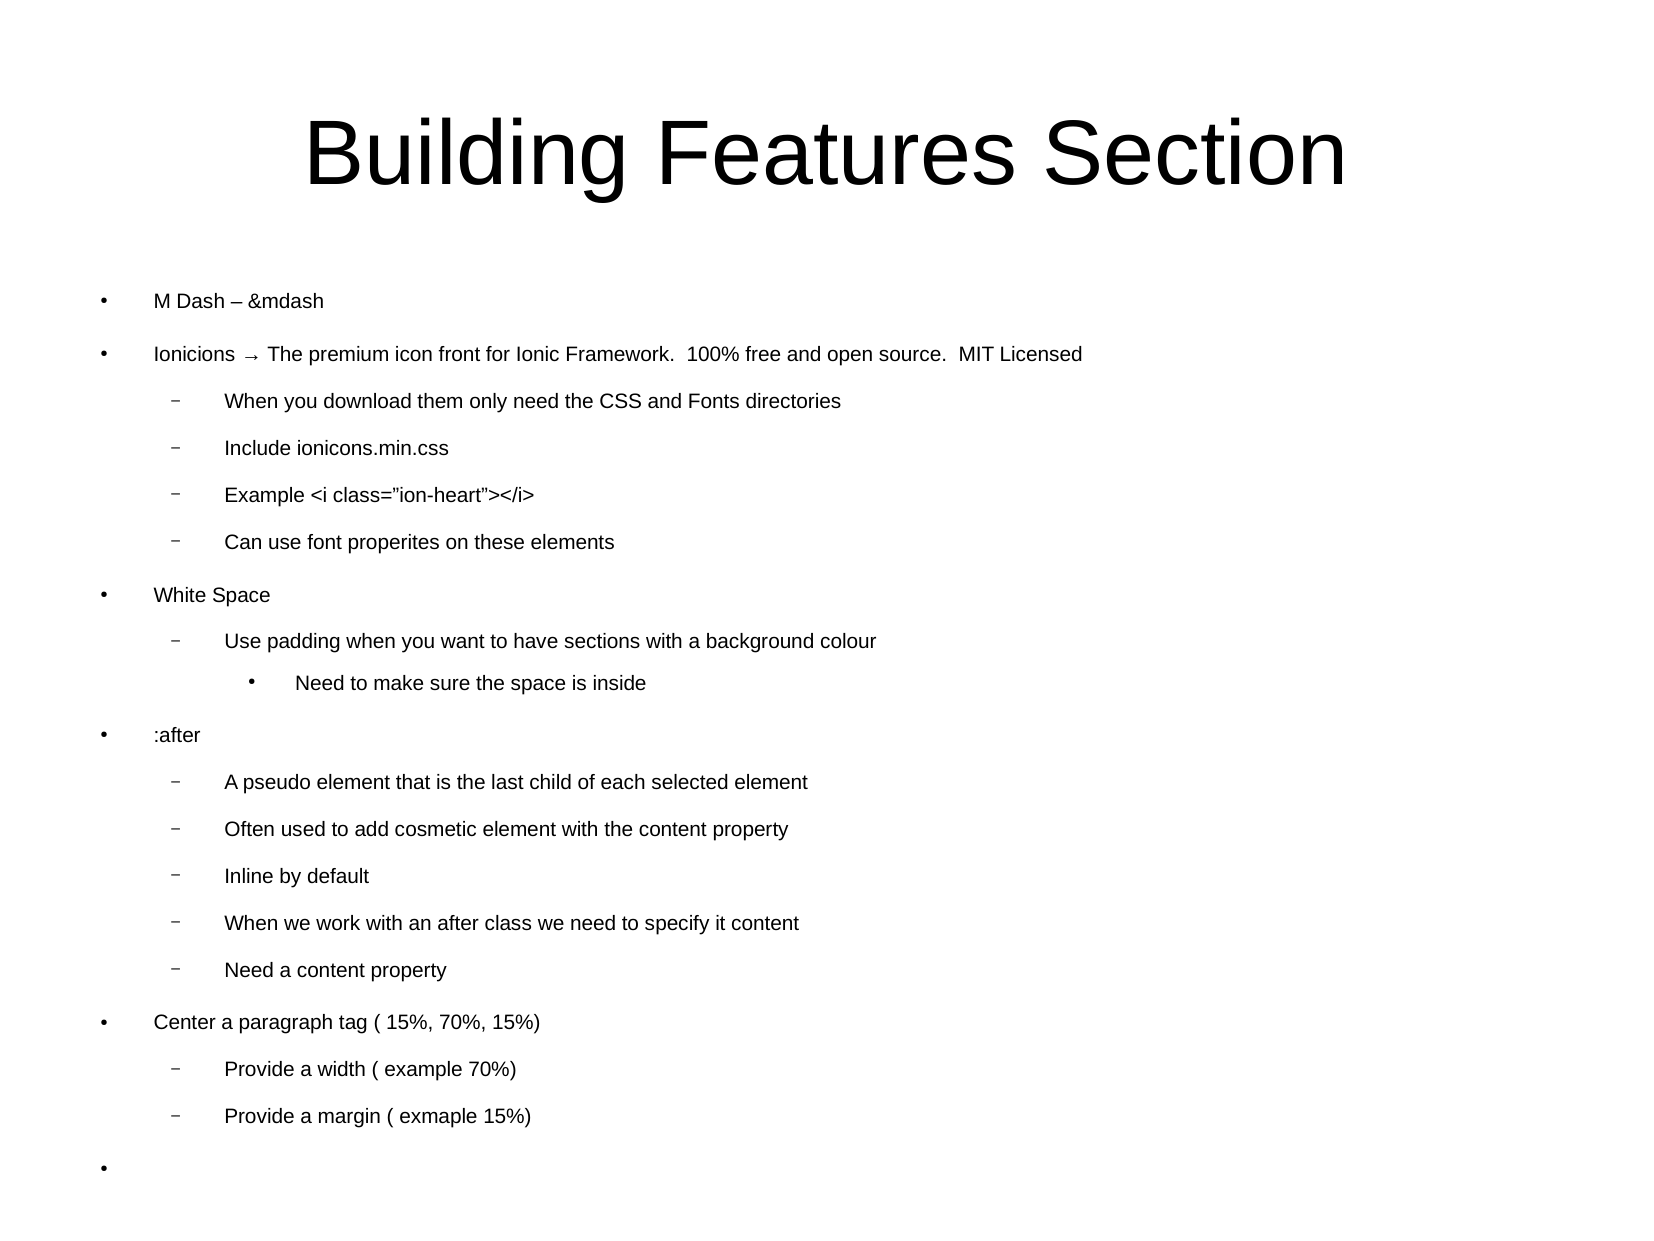

# Building Features Section
M Dash – &mdash
Ionicions → The premium icon front for Ionic Framework. 100% free and open source. MIT Licensed
When you download them only need the CSS and Fonts directories
Include ionicons.min.css
Example <i class=”ion-heart”></i>
Can use font properites on these elements
White Space
Use padding when you want to have sections with a background colour
Need to make sure the space is inside
:after
A pseudo element that is the last child of each selected element
Often used to add cosmetic element with the content property
Inline by default
When we work with an after class we need to specify it content
Need a content property
Center a paragraph tag ( 15%, 70%, 15%)
Provide a width ( example 70%)
Provide a margin ( exmaple 15%)